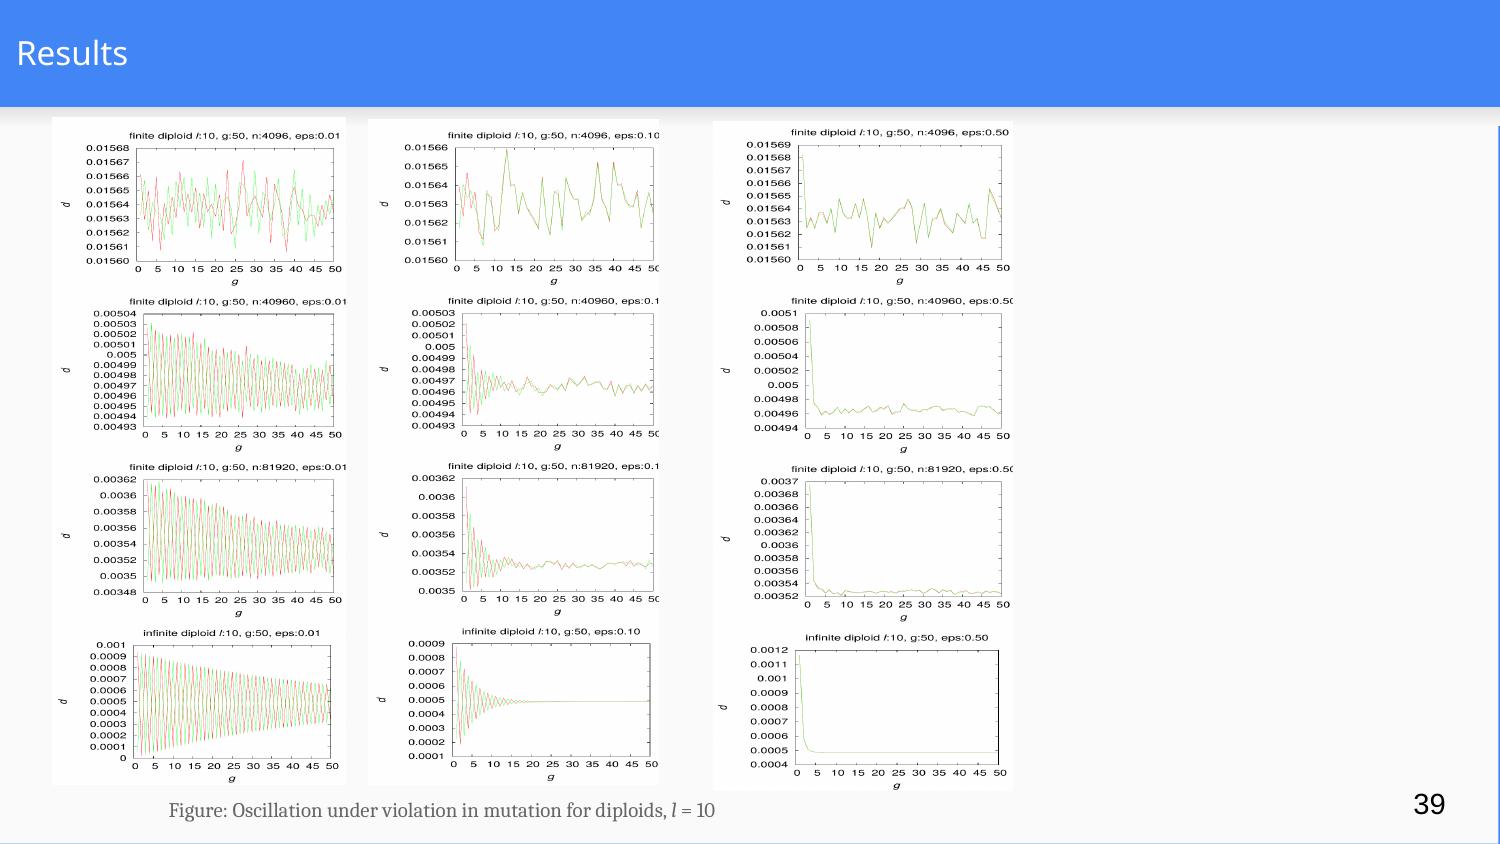

# Results
39
Figure: Oscillation under violation in mutation for diploids, l = 10